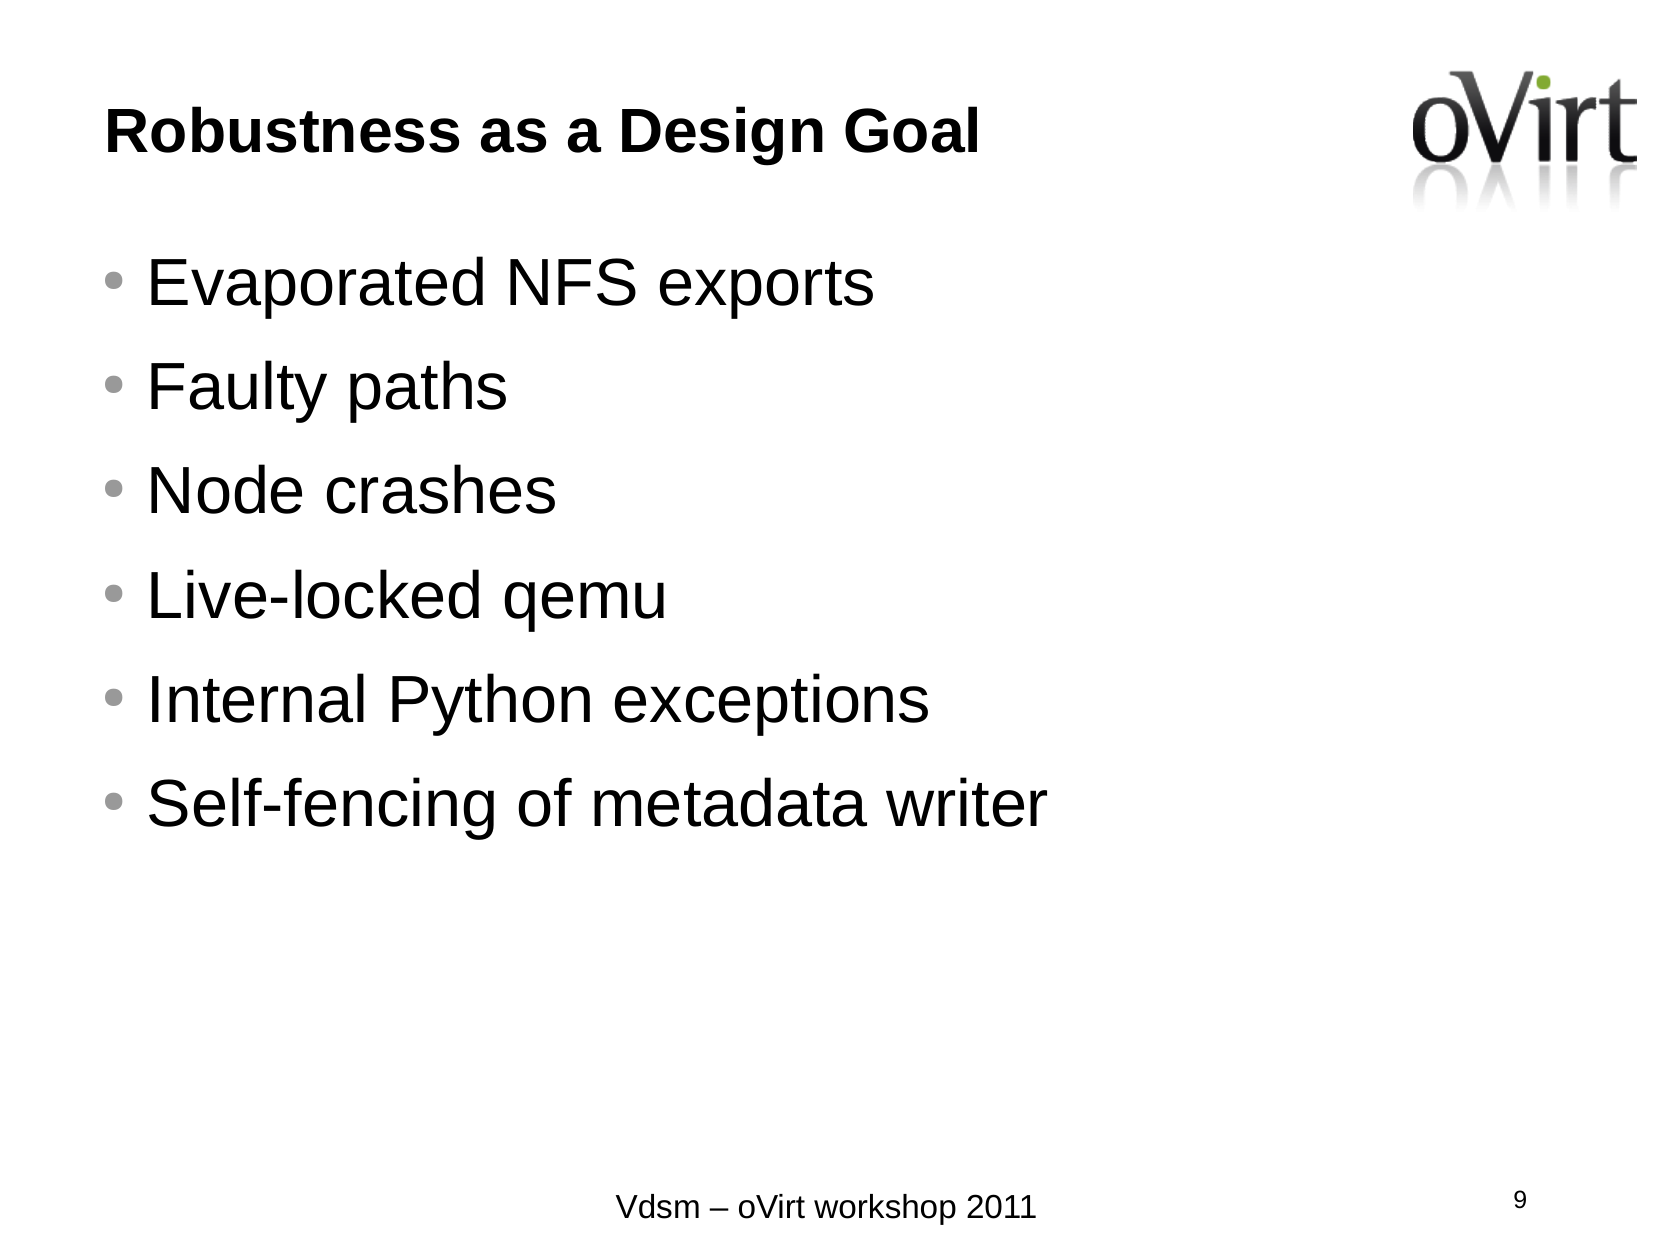

# Robustness as a Design Goal
Evaporated NFS exports
Faulty paths
Node crashes
Live-locked qemu
Internal Python exceptions
Self-fencing of metadata writer